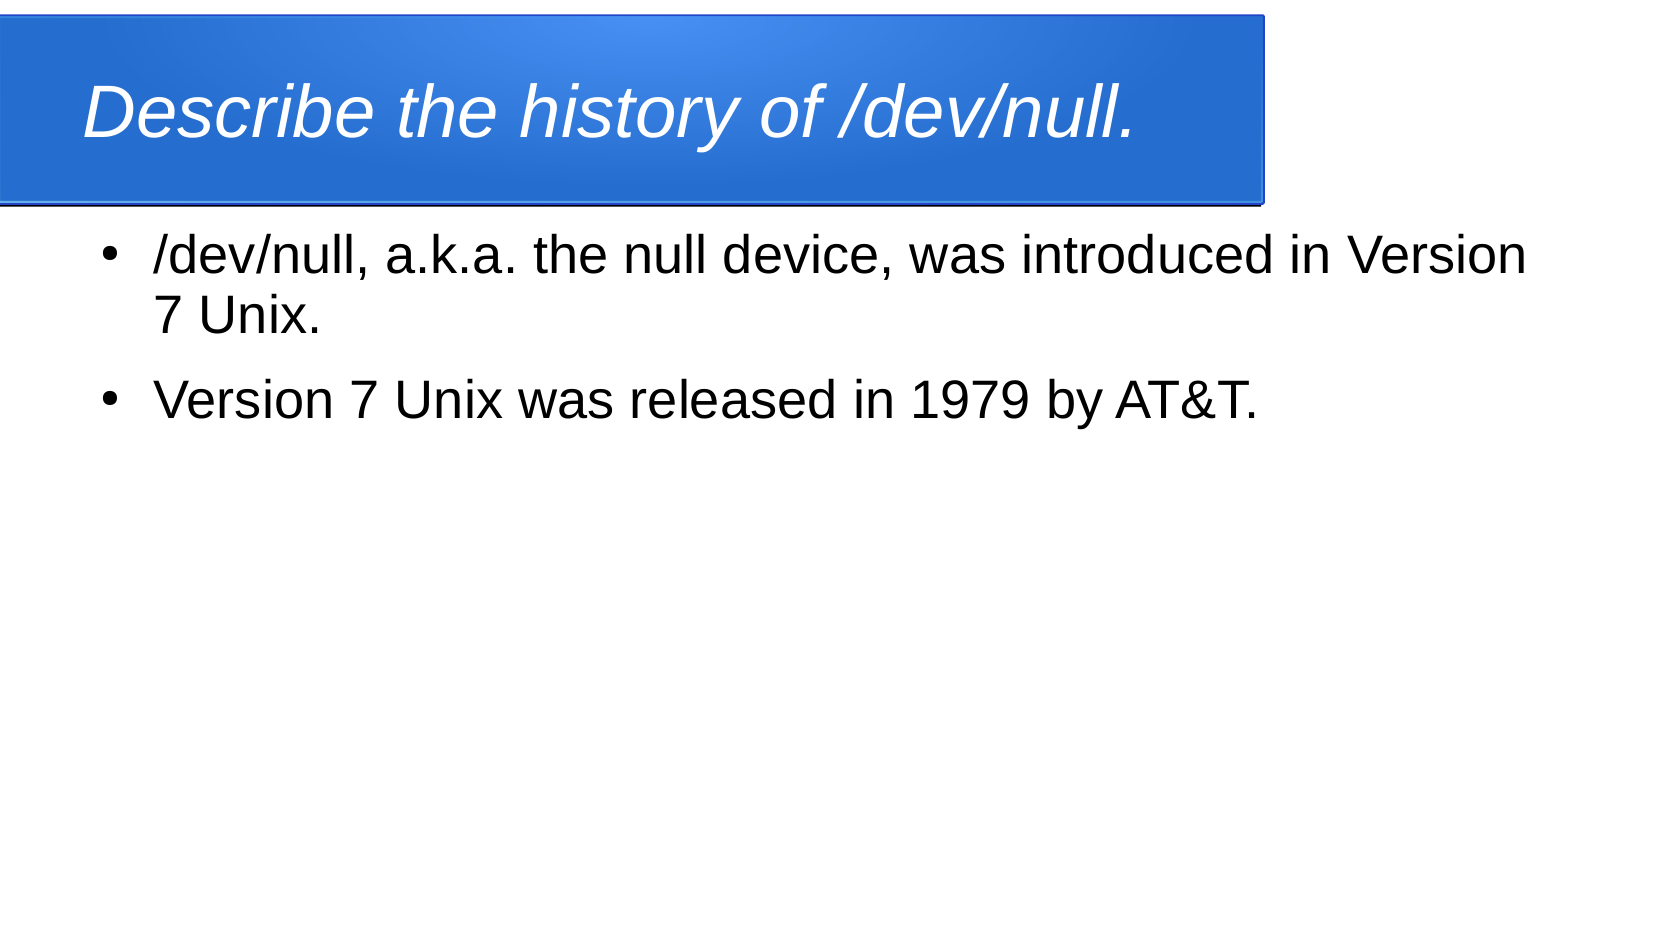

# Describe the history of /dev/null.
/dev/null, a.k.a. the null device, was introduced in Version 7 Unix.
Version 7 Unix was released in 1979 by AT&T.